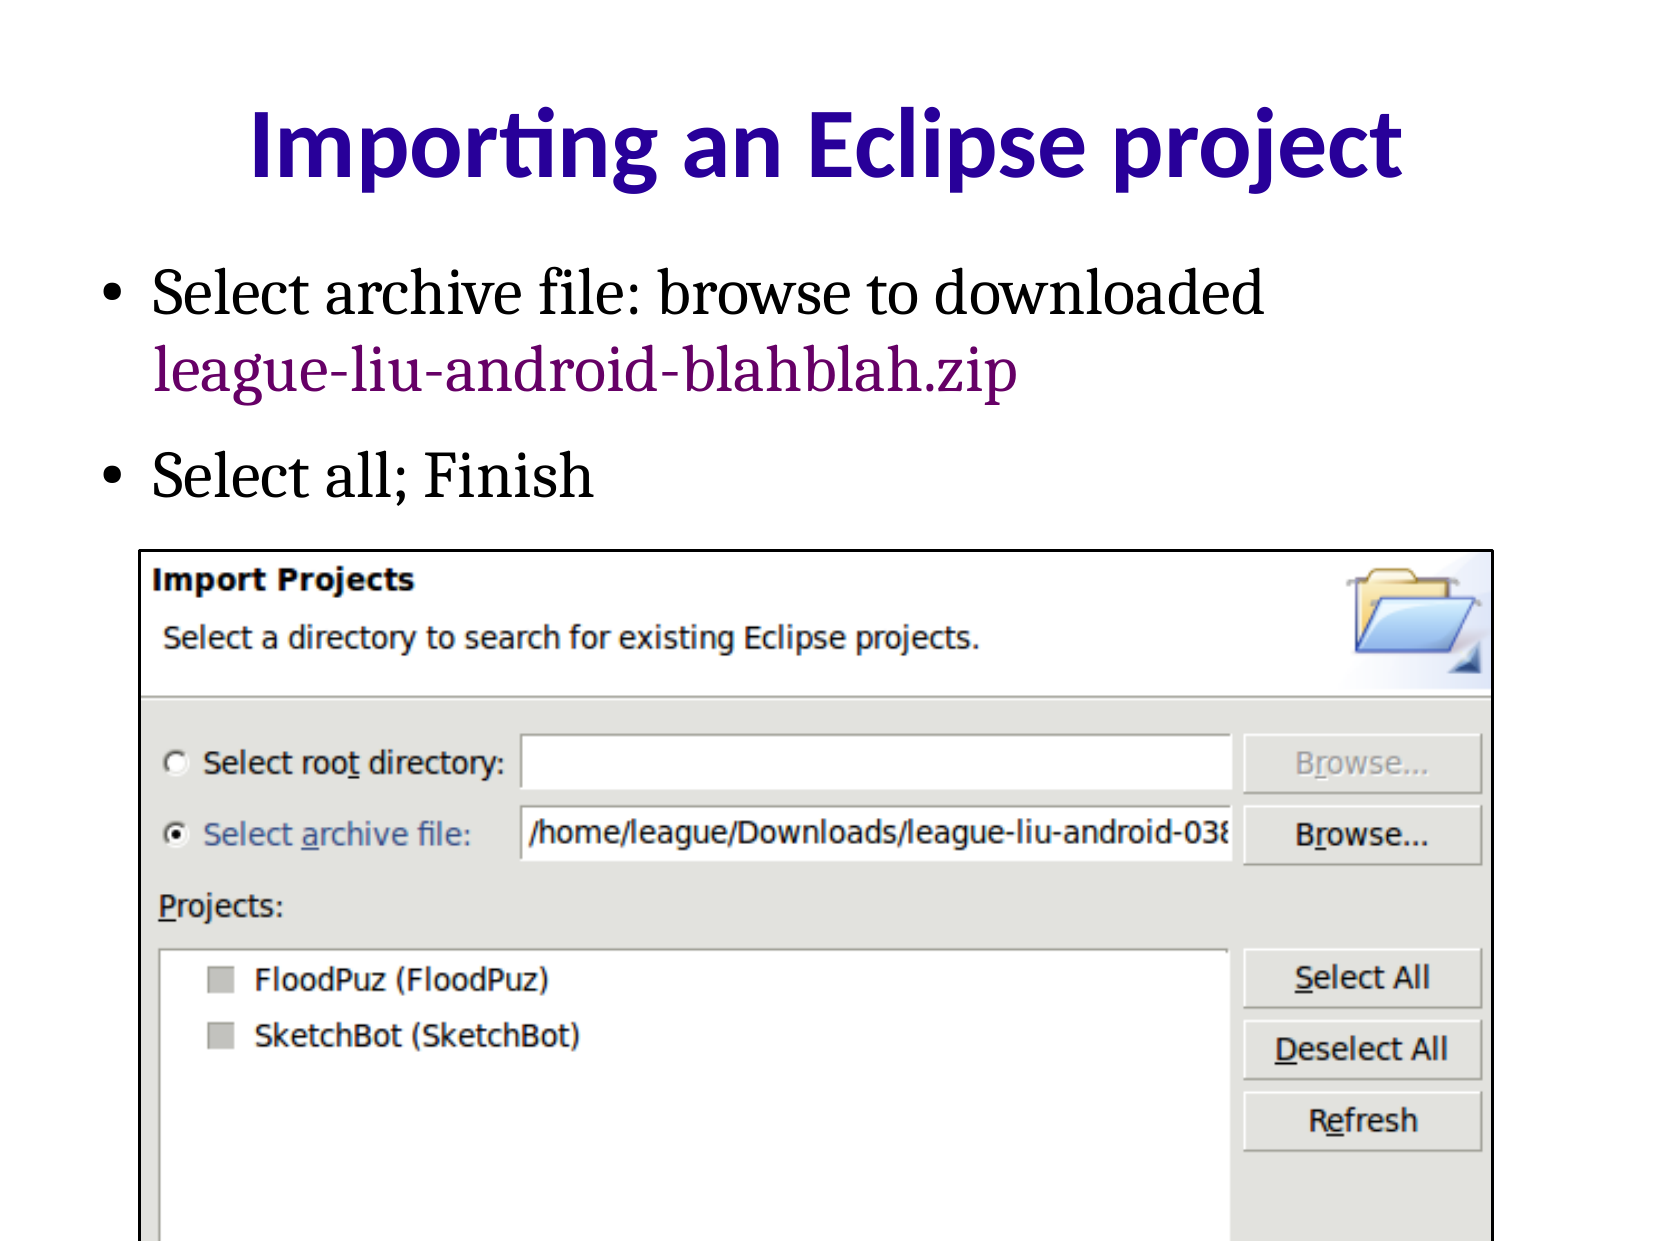

# Importing an Eclipse project
Select archive file: browse to downloaded
league-liu-android-blahblah.zip
Select all; Finish